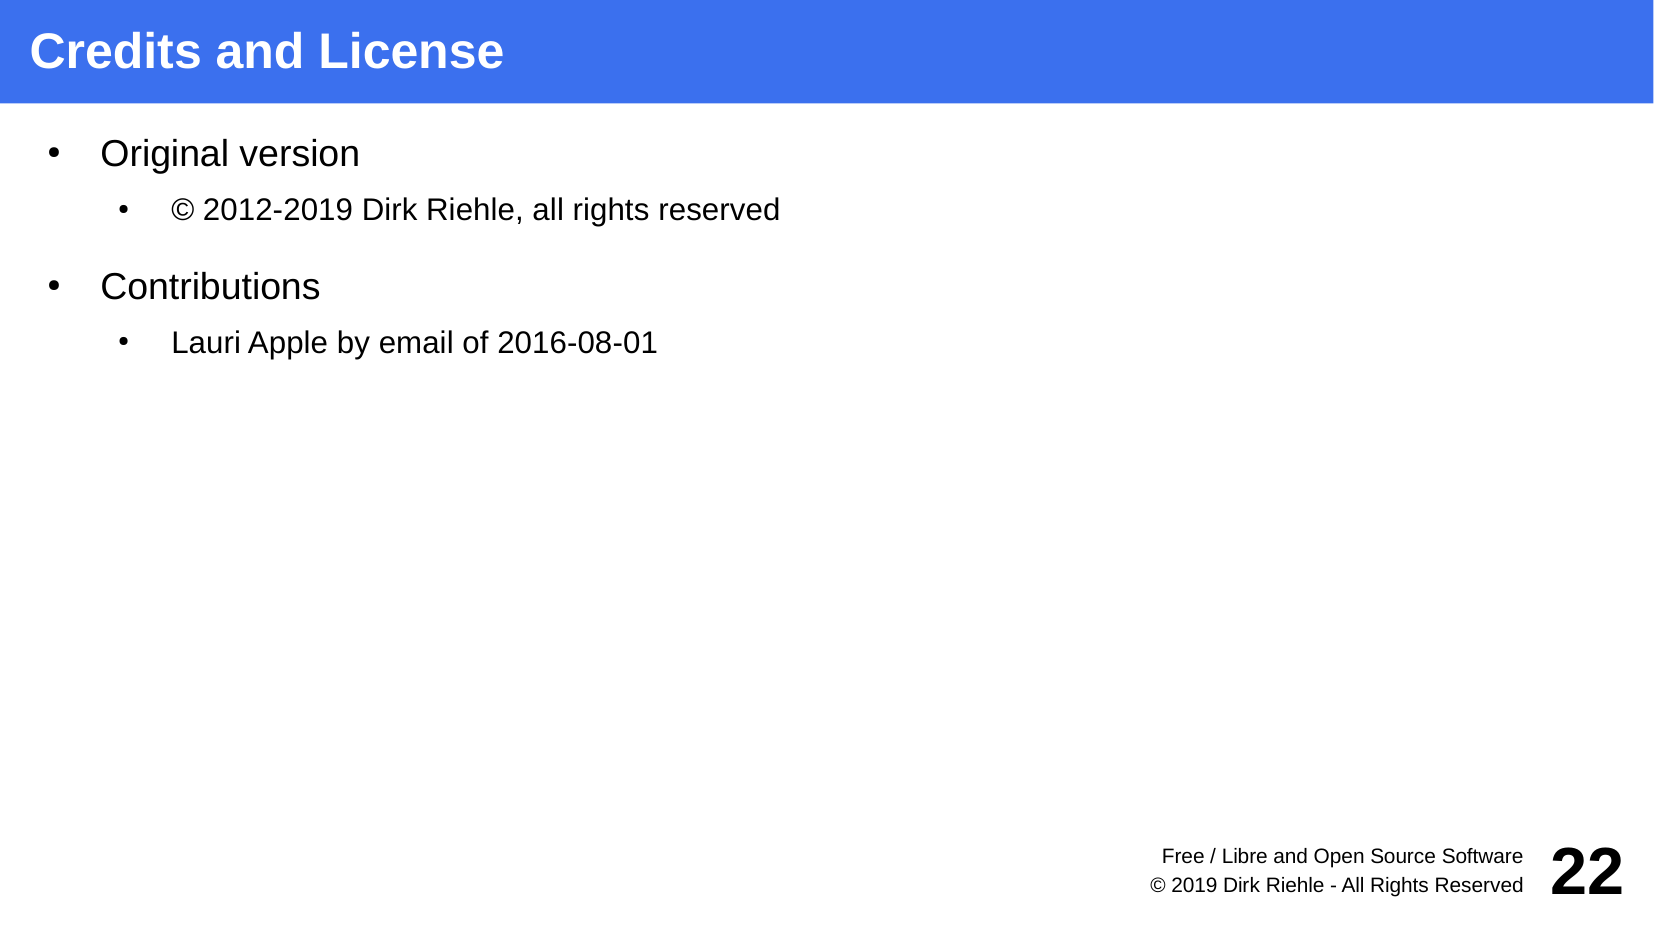

# Credits and License
Original version
© 2012-2019 Dirk Riehle, all rights reserved
Contributions
Lauri Apple by email of 2016-08-01
Free / Libre and Open Source Software
22
© 2019 Dirk Riehle - All Rights Reserved